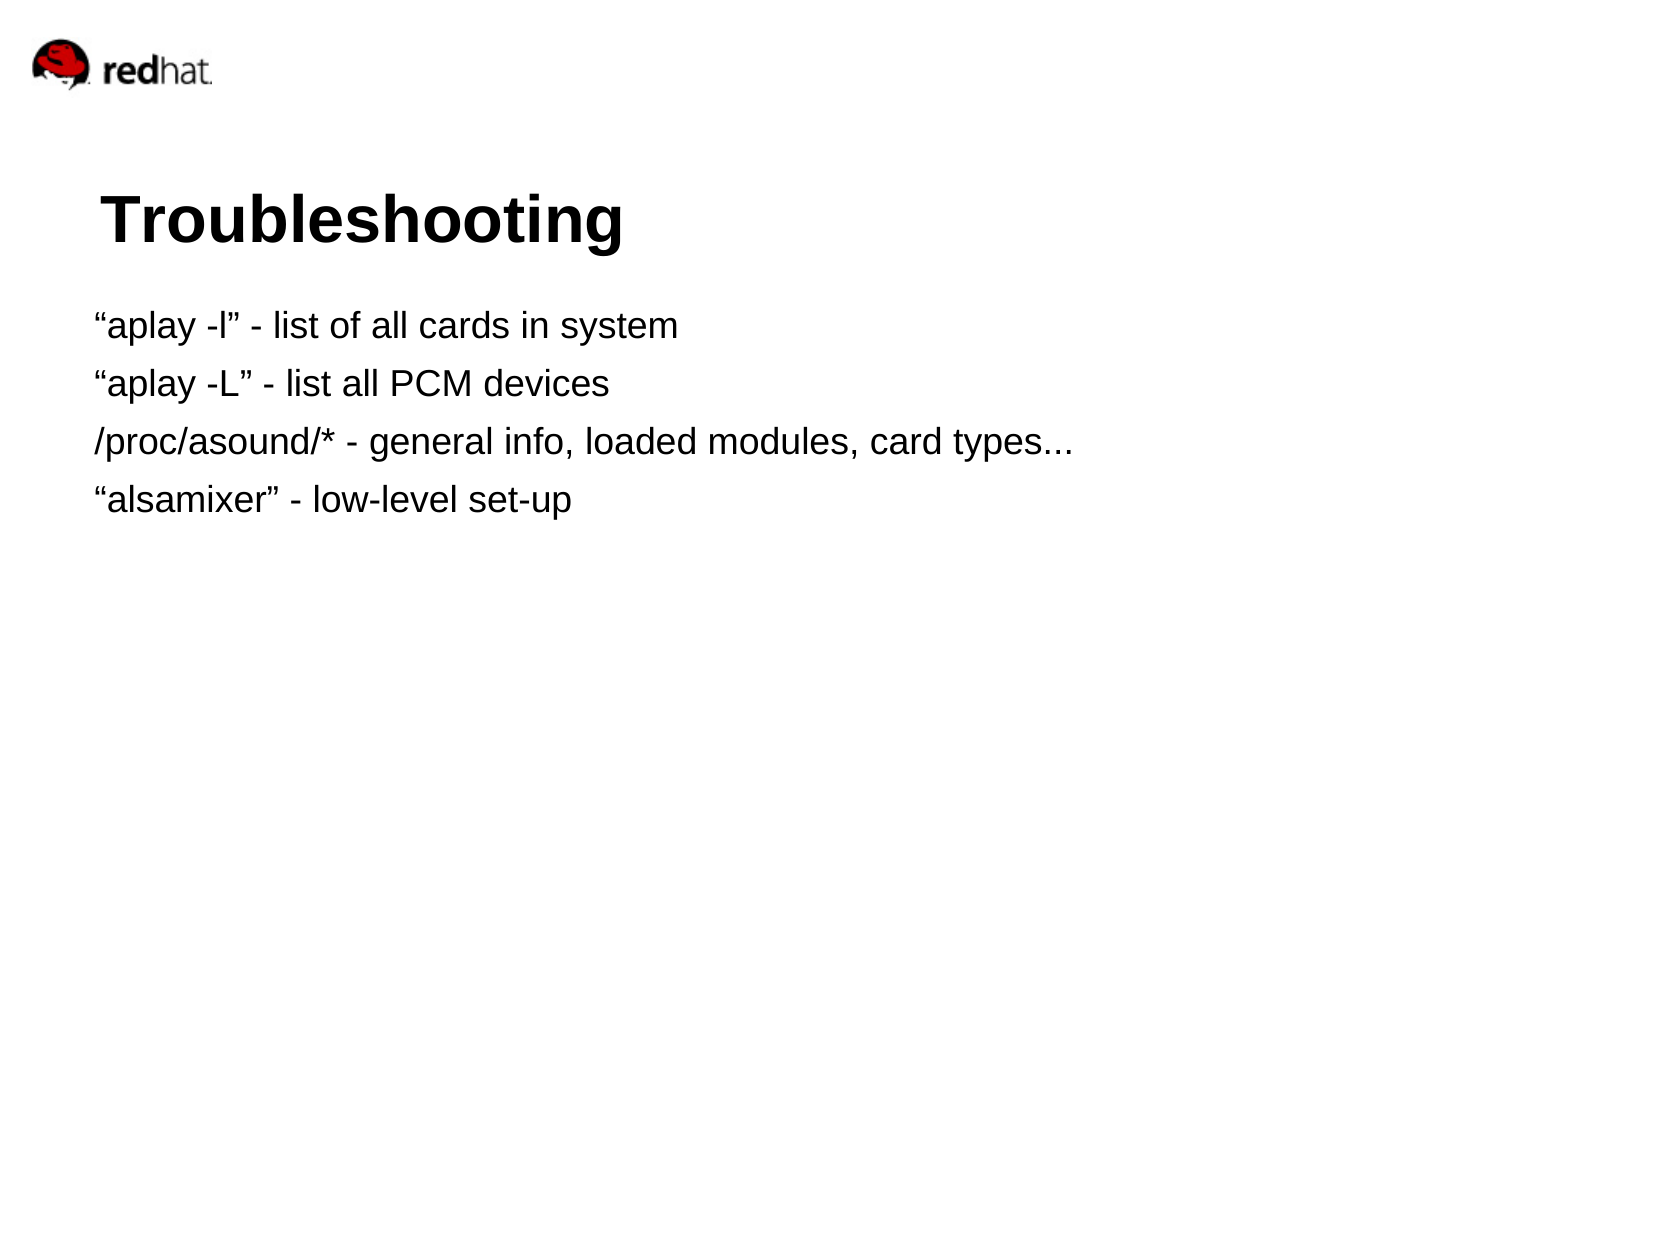

# Troubleshooting
“aplay -l” - list of all cards in system
“aplay -L” - list all PCM devices
/proc/asound/* - general info, loaded modules, card types...
“alsamixer” - low-level set-up